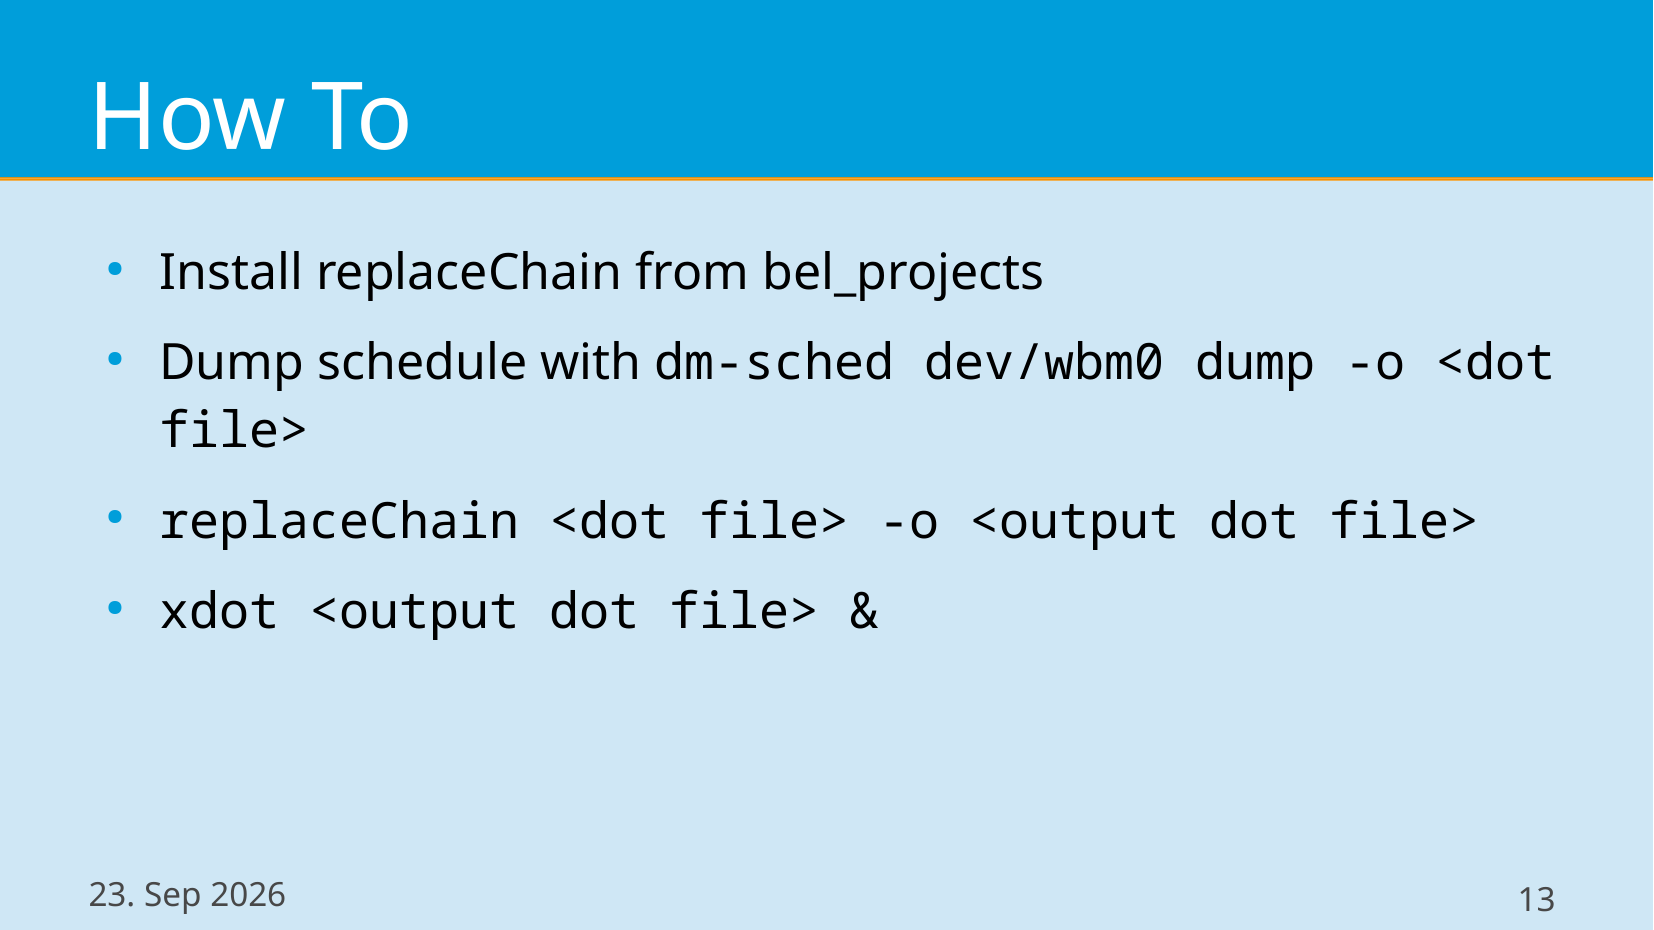

# How To
Install replaceChain from bel_projects
Dump schedule with dm-sched dev/wbm0 dump -o <dot file>
replaceChain <dot file> -o <output dot file>
xdot <output dot file> &
13